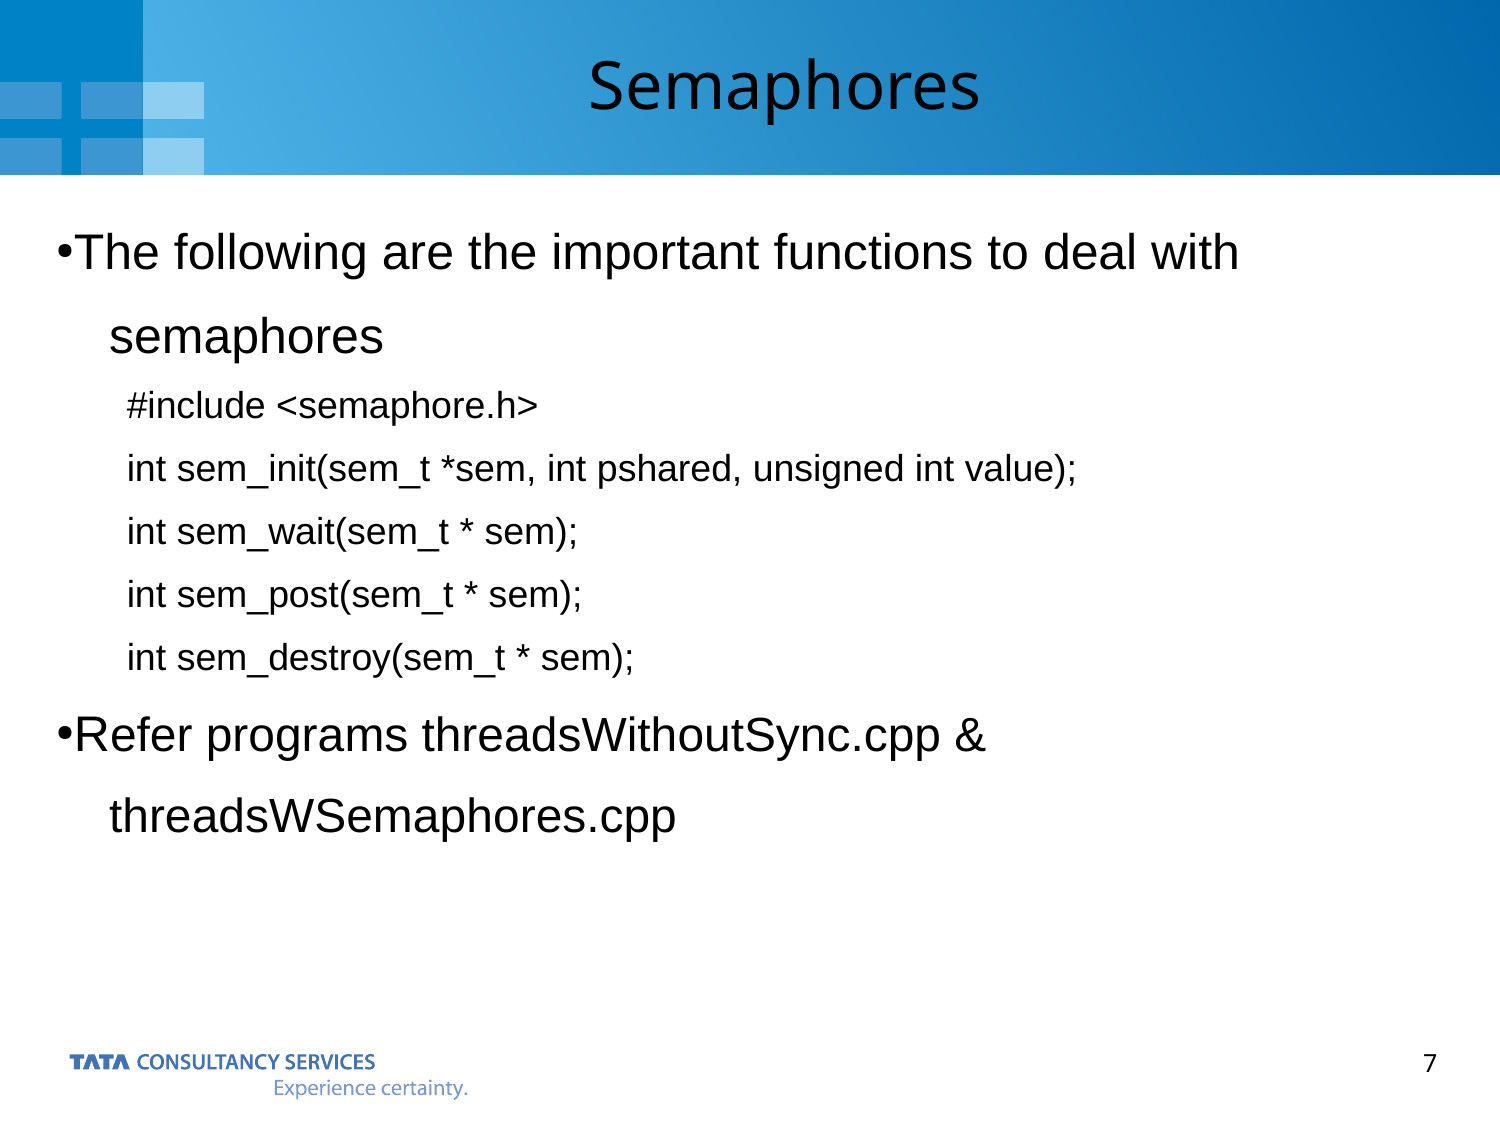

Semaphores
The following are the important functions to deal with semaphores
#include <semaphore.h>
int sem_init(sem_t *sem, int pshared, unsigned int value);
int sem_wait(sem_t * sem);
int sem_post(sem_t * sem);
int sem_destroy(sem_t * sem);
Refer programs threadsWithoutSync.cpp & threadsWSemaphores.cpp